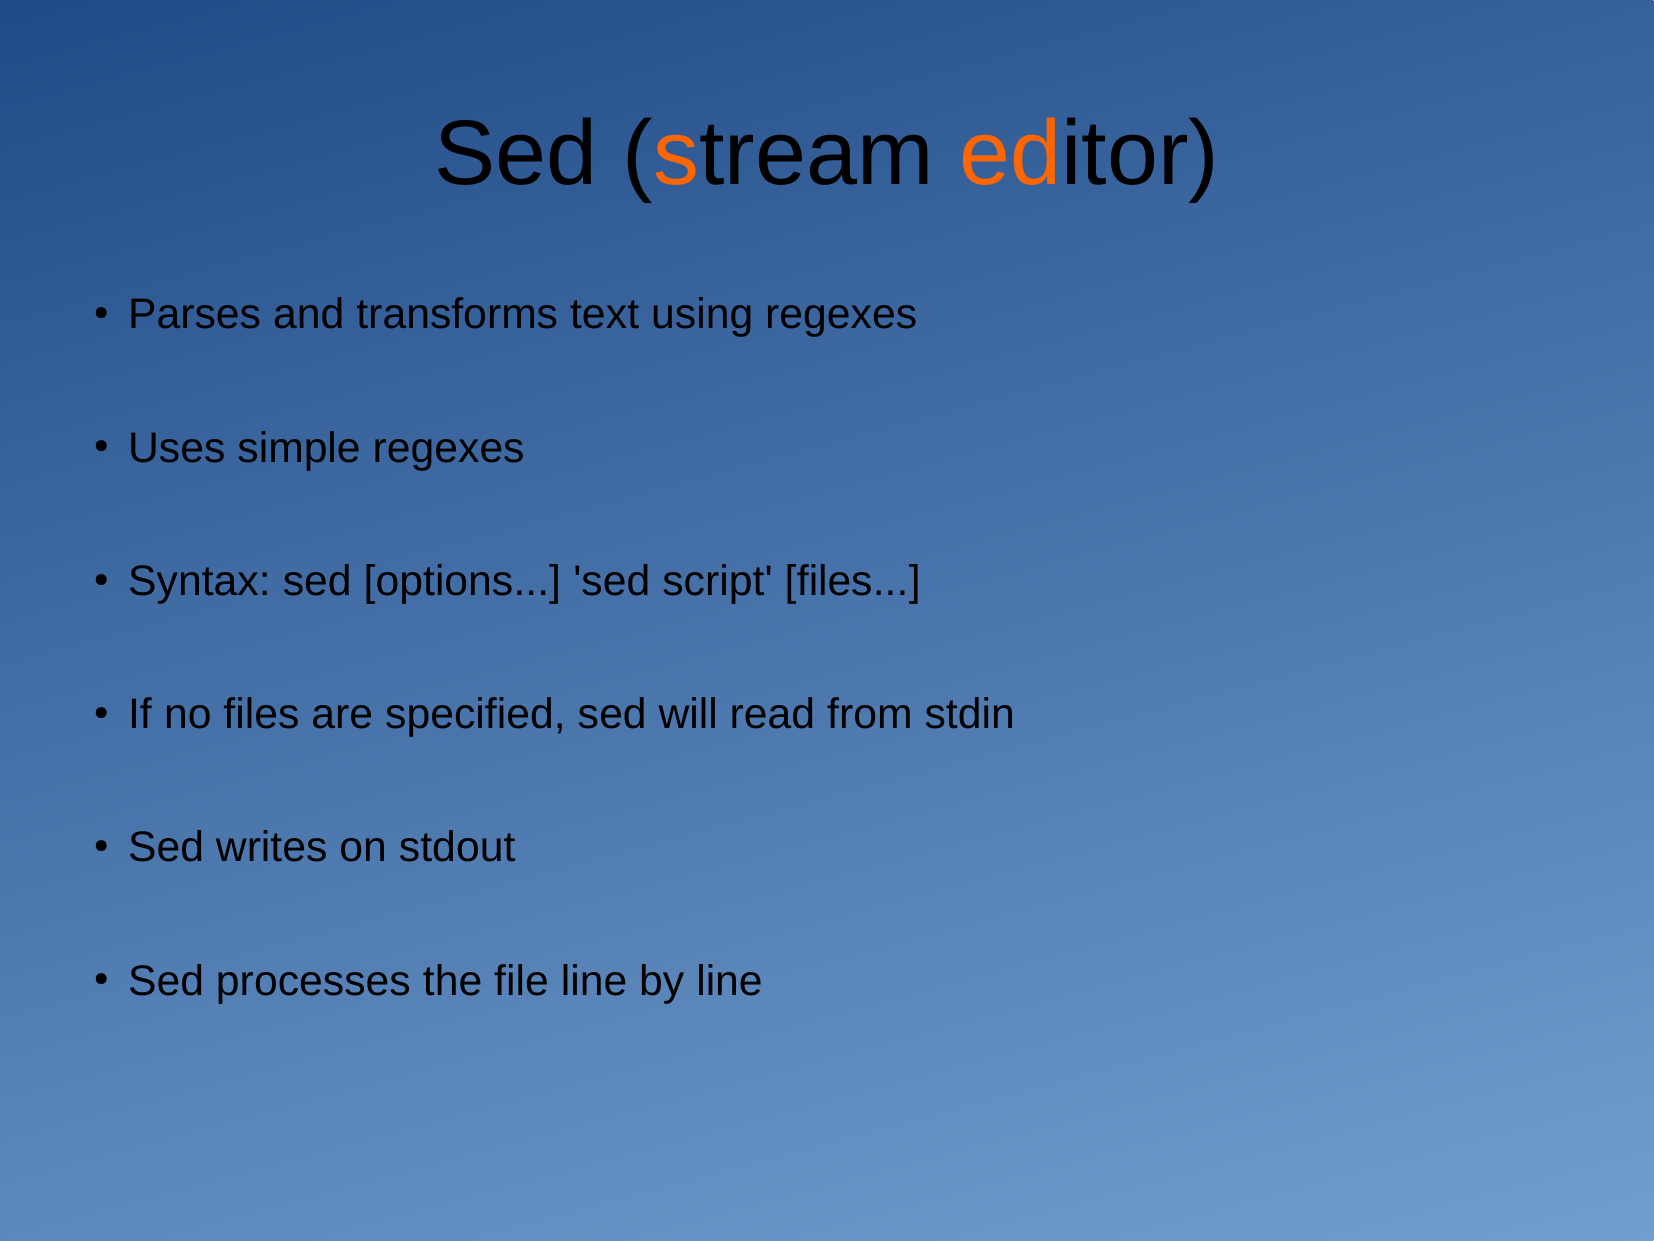

# Sed (stream editor)
Parses and transforms text using regexes
Uses simple regexes
Syntax: sed [options...] 'sed script' [files...]
If no files are specified, sed will read from stdin
Sed writes on stdout
Sed processes the file line by line